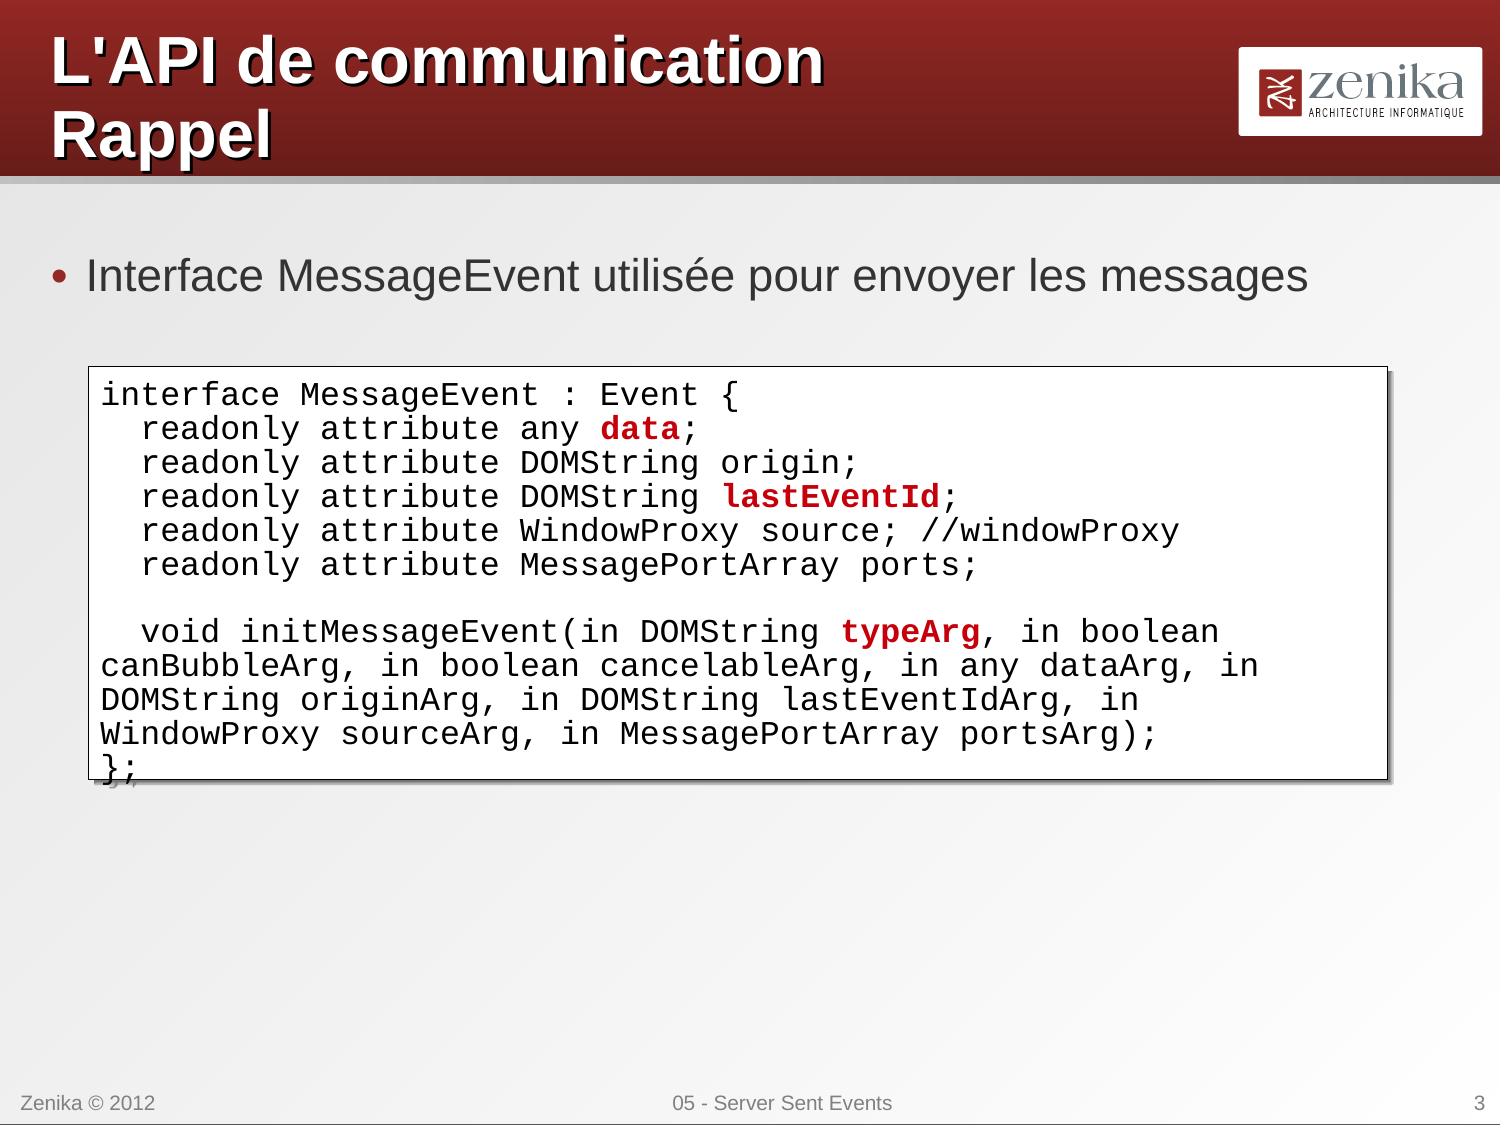

# L'API de communication Rappel
Interface MessageEvent utilisée pour envoyer les messages
interface MessageEvent : Event {
 readonly attribute any data;
 readonly attribute DOMString origin;
 readonly attribute DOMString lastEventId;
 readonly attribute WindowProxy source; //windowProxy
 readonly attribute MessagePortArray ports;
 void initMessageEvent(in DOMString typeArg, in boolean canBubbleArg, in boolean cancelableArg, in any dataArg, in DOMString originArg, in DOMString lastEventIdArg, in WindowProxy sourceArg, in MessagePortArray portsArg);
};